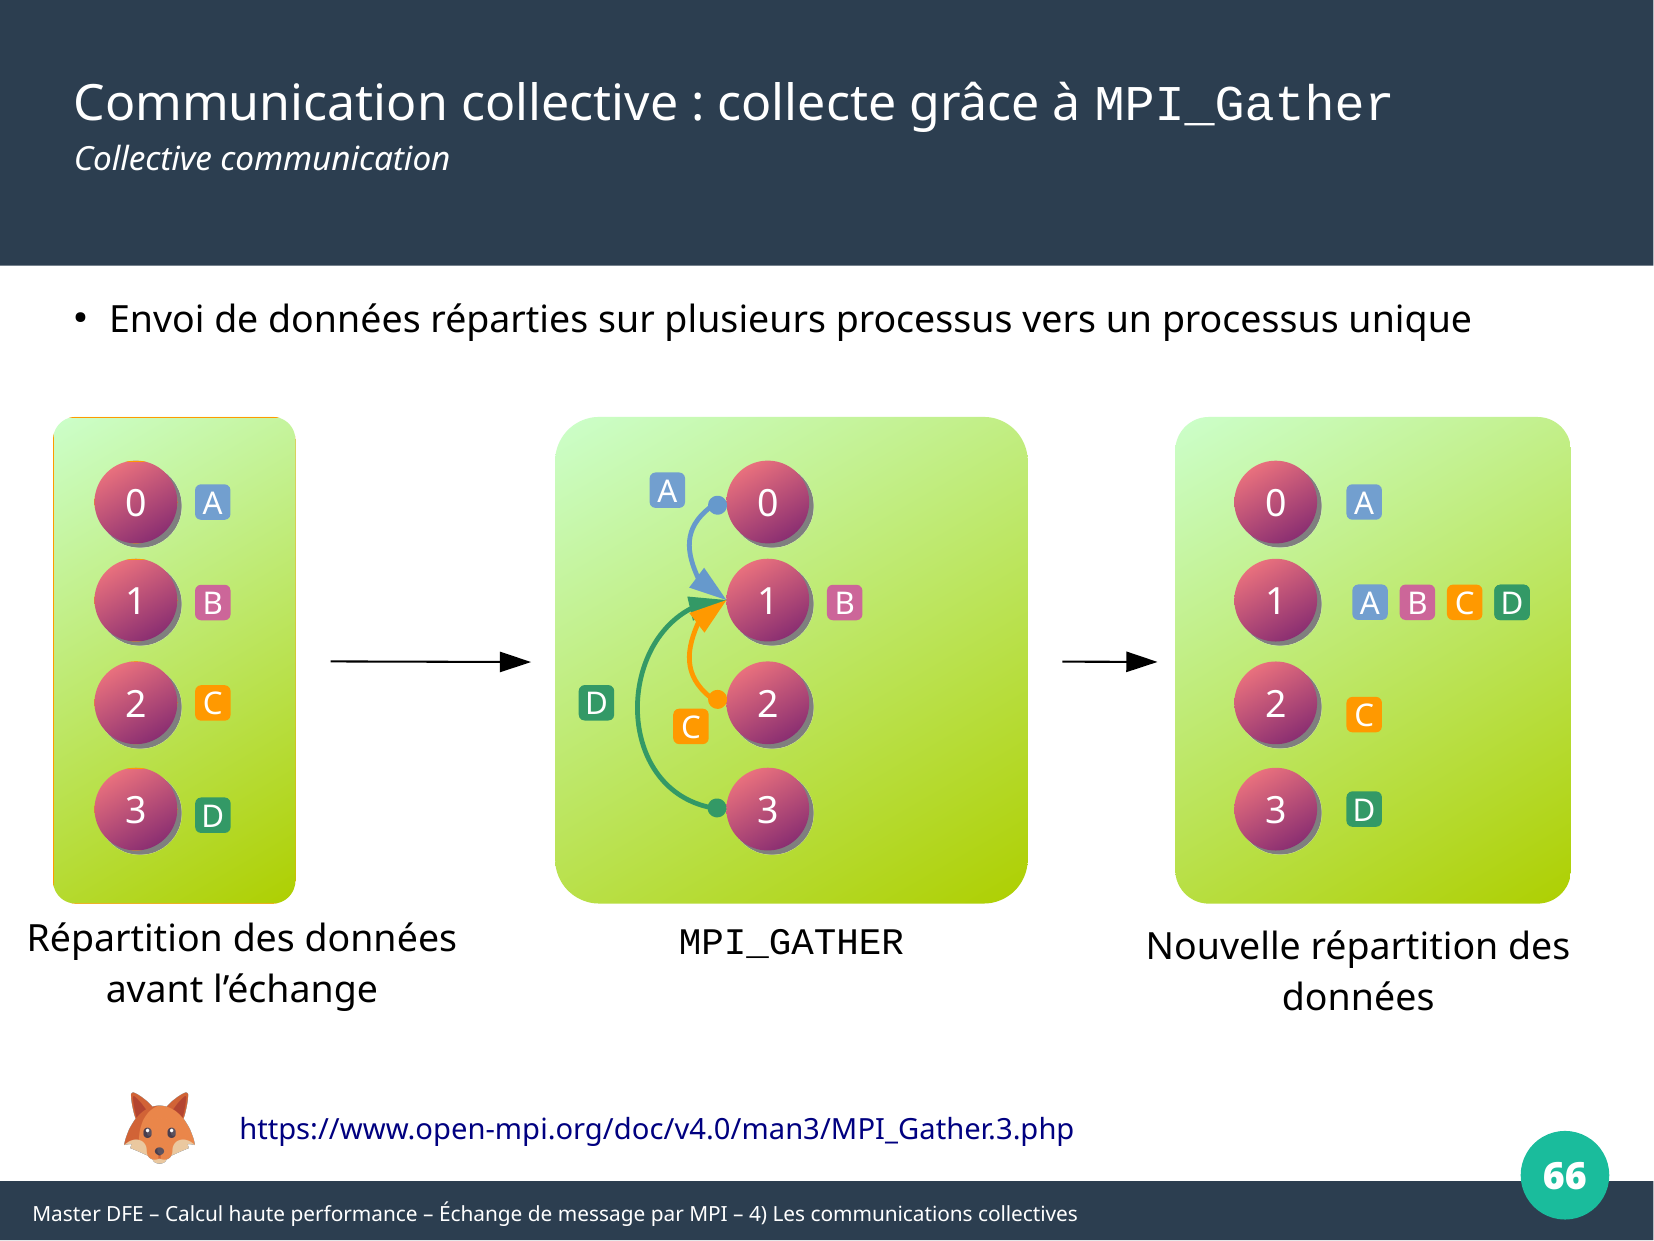

Communication collective : collecte grâce à MPI_Gather
Collective communication
Envoi de données réparties sur plusieurs processus vers un processus unique
0
0
0
A
A
A
1
1
1
A
B
C
D
D
B
B
2
2
2
D
C
C
C
3
3
3
D
D
Répartition des données avant l’échange
Nouvelle répartition des données
MPI_GATHER
https://www.open-mpi.org/doc/v4.0/man3/MPI_Gather.3.php
66
Master DFE – Calcul haute performance – Échange de message par MPI – 4) Les communications collectives